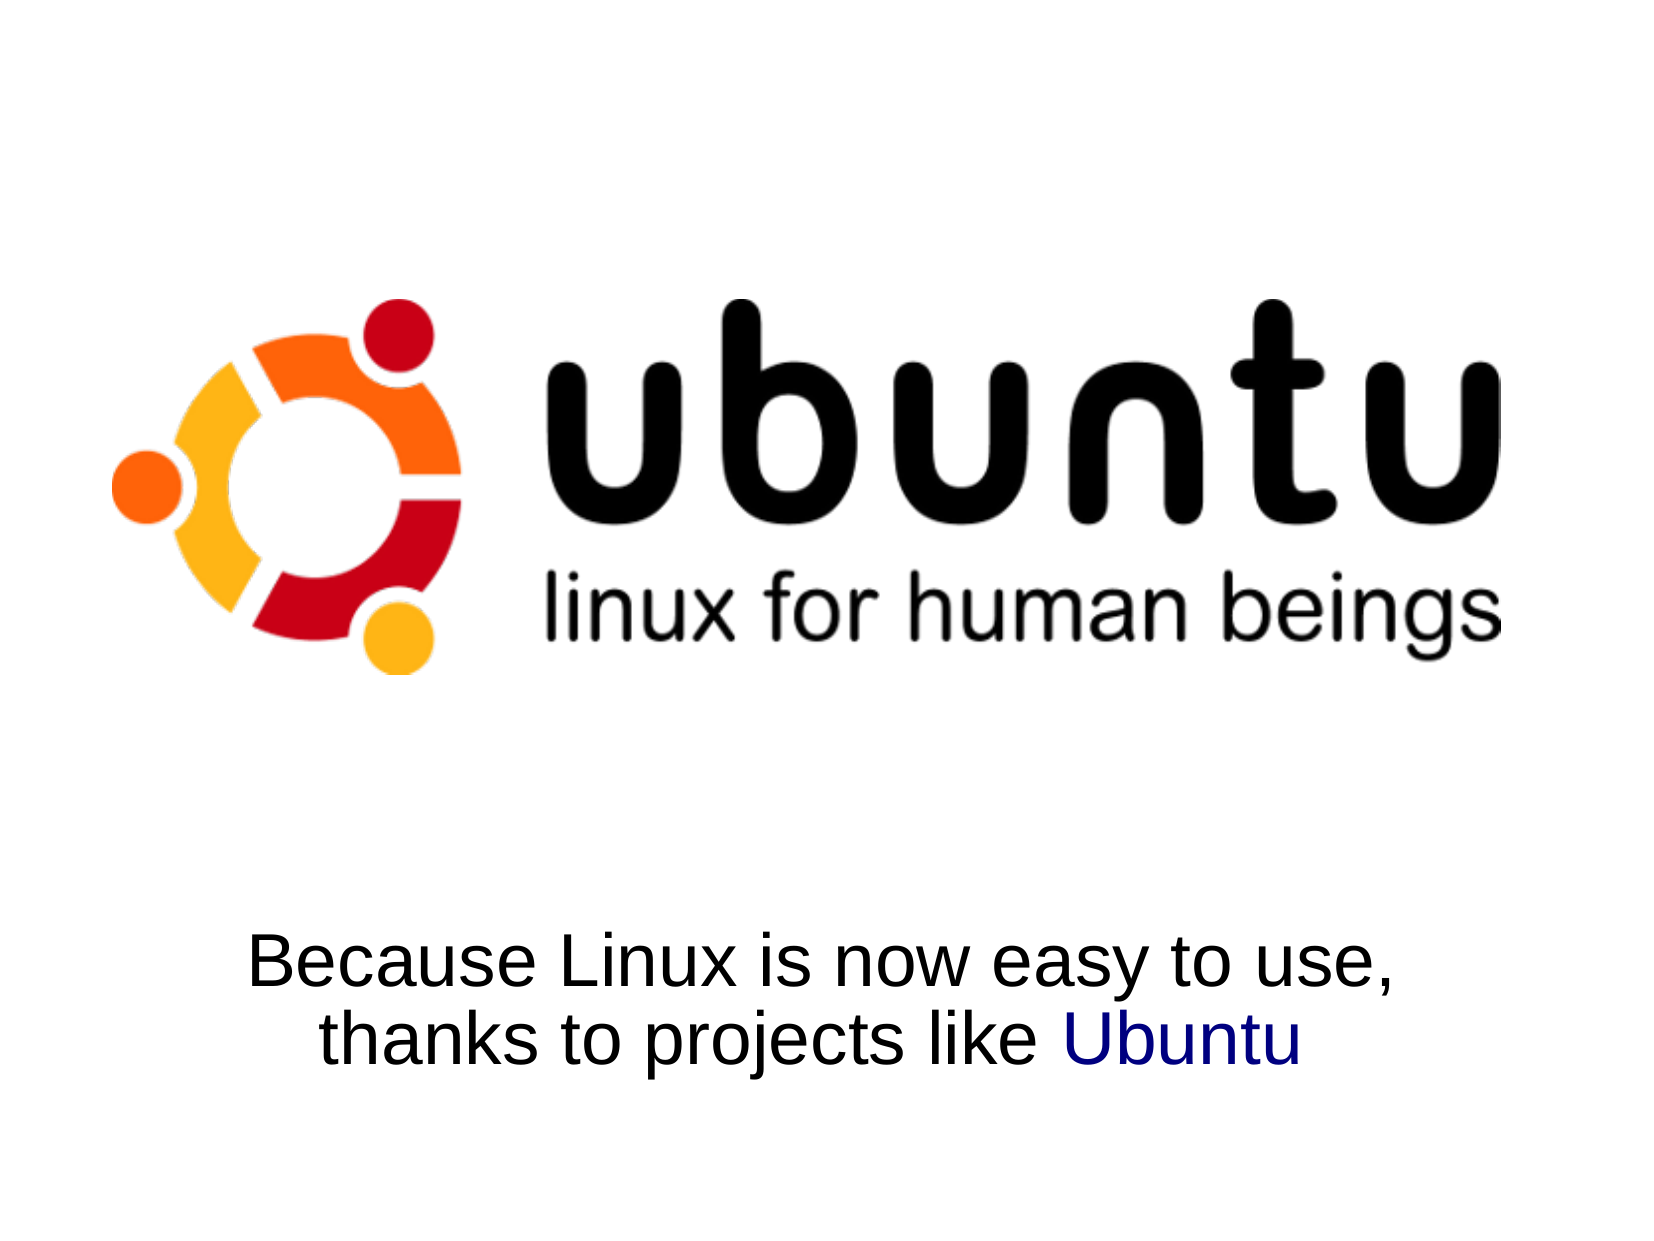

# Because Linux is now easy to use, thanks to projects like Ubuntu